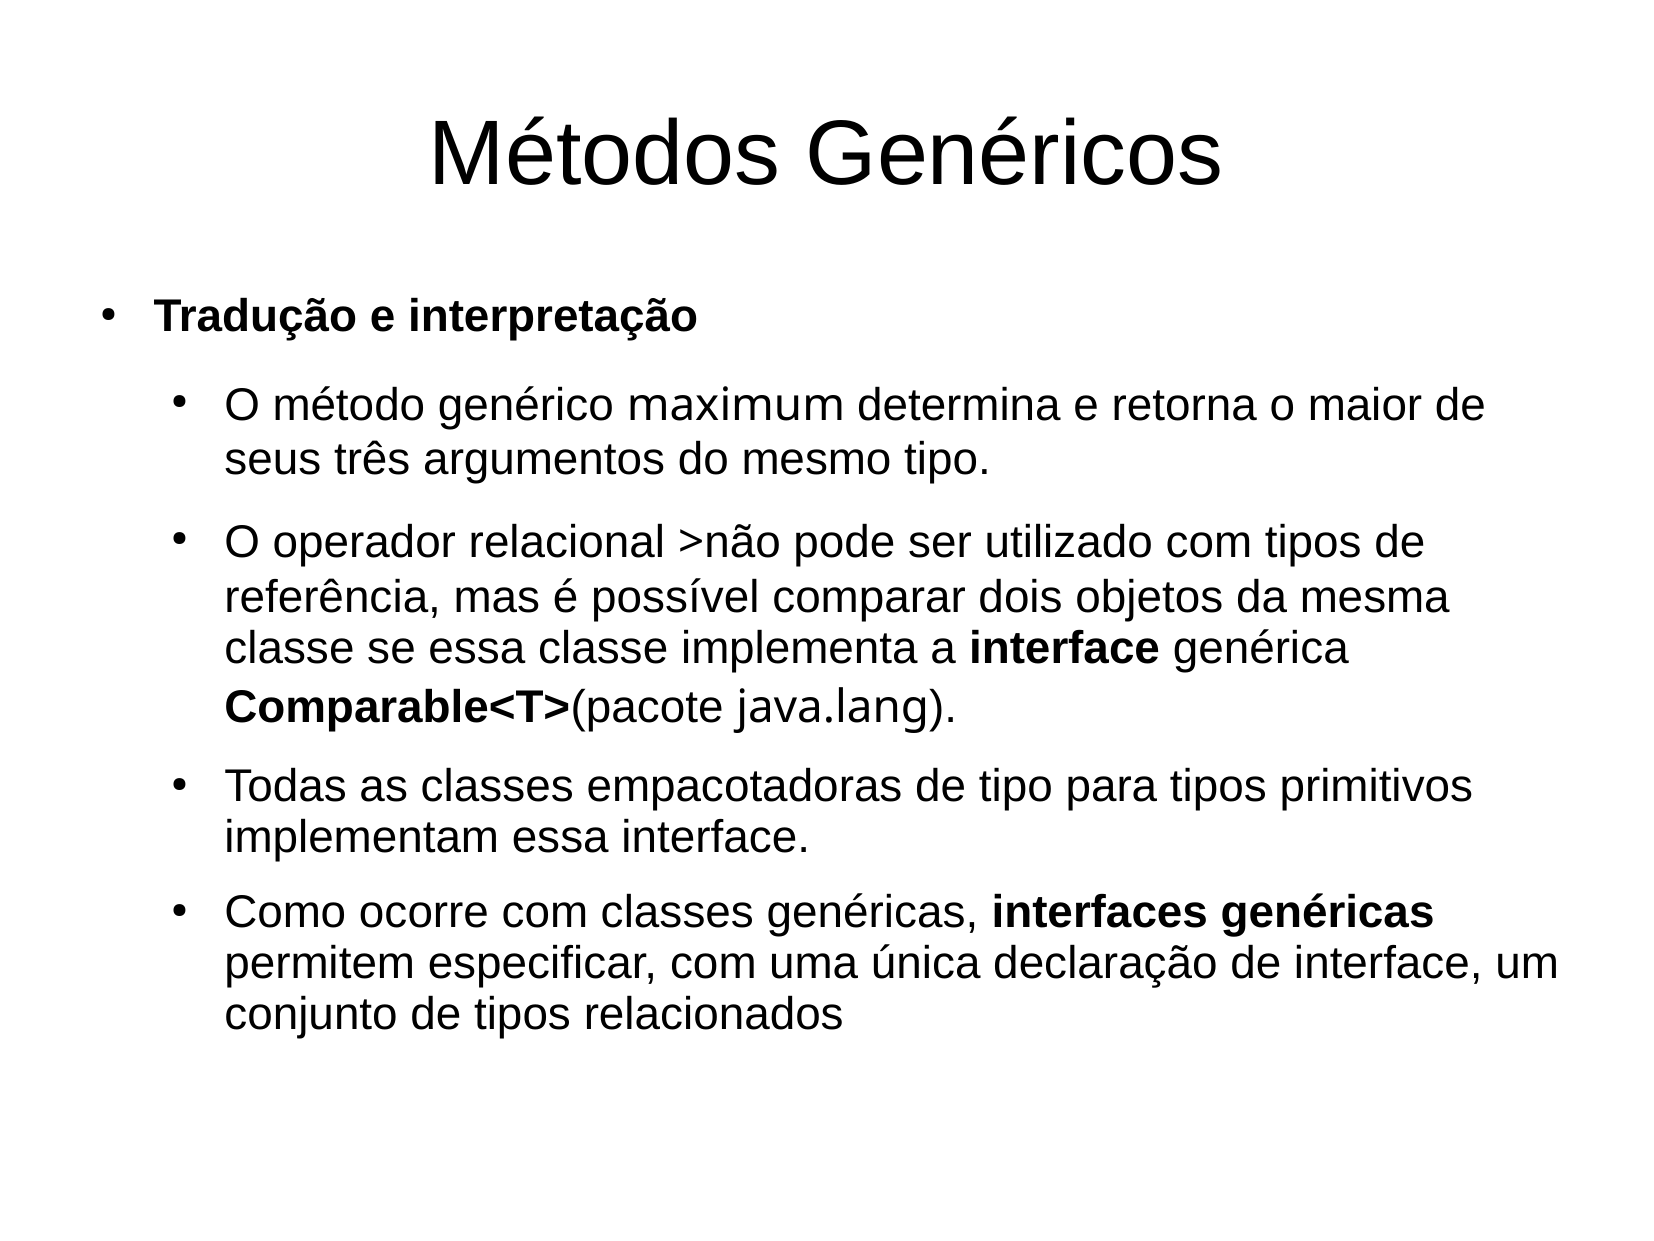

# Métodos Genéricos
Tradução e interpretação
O método genérico maximum determina e retorna o maior de seus três argumentos do mesmo tipo.
O operador relacional >não pode ser utilizado com tipos de referência, mas é possível comparar dois objetos da mesma classe se essa classe implementa a interface genérica Comparable<T>(pacote java.lang).
Todas as classes empacotadoras de tipo para tipos primitivos implementam essa interface.
Como ocorre com classes genéricas, interfaces genéricas permitem especificar, com uma única declaração de interface, um conjunto de tipos relacionados